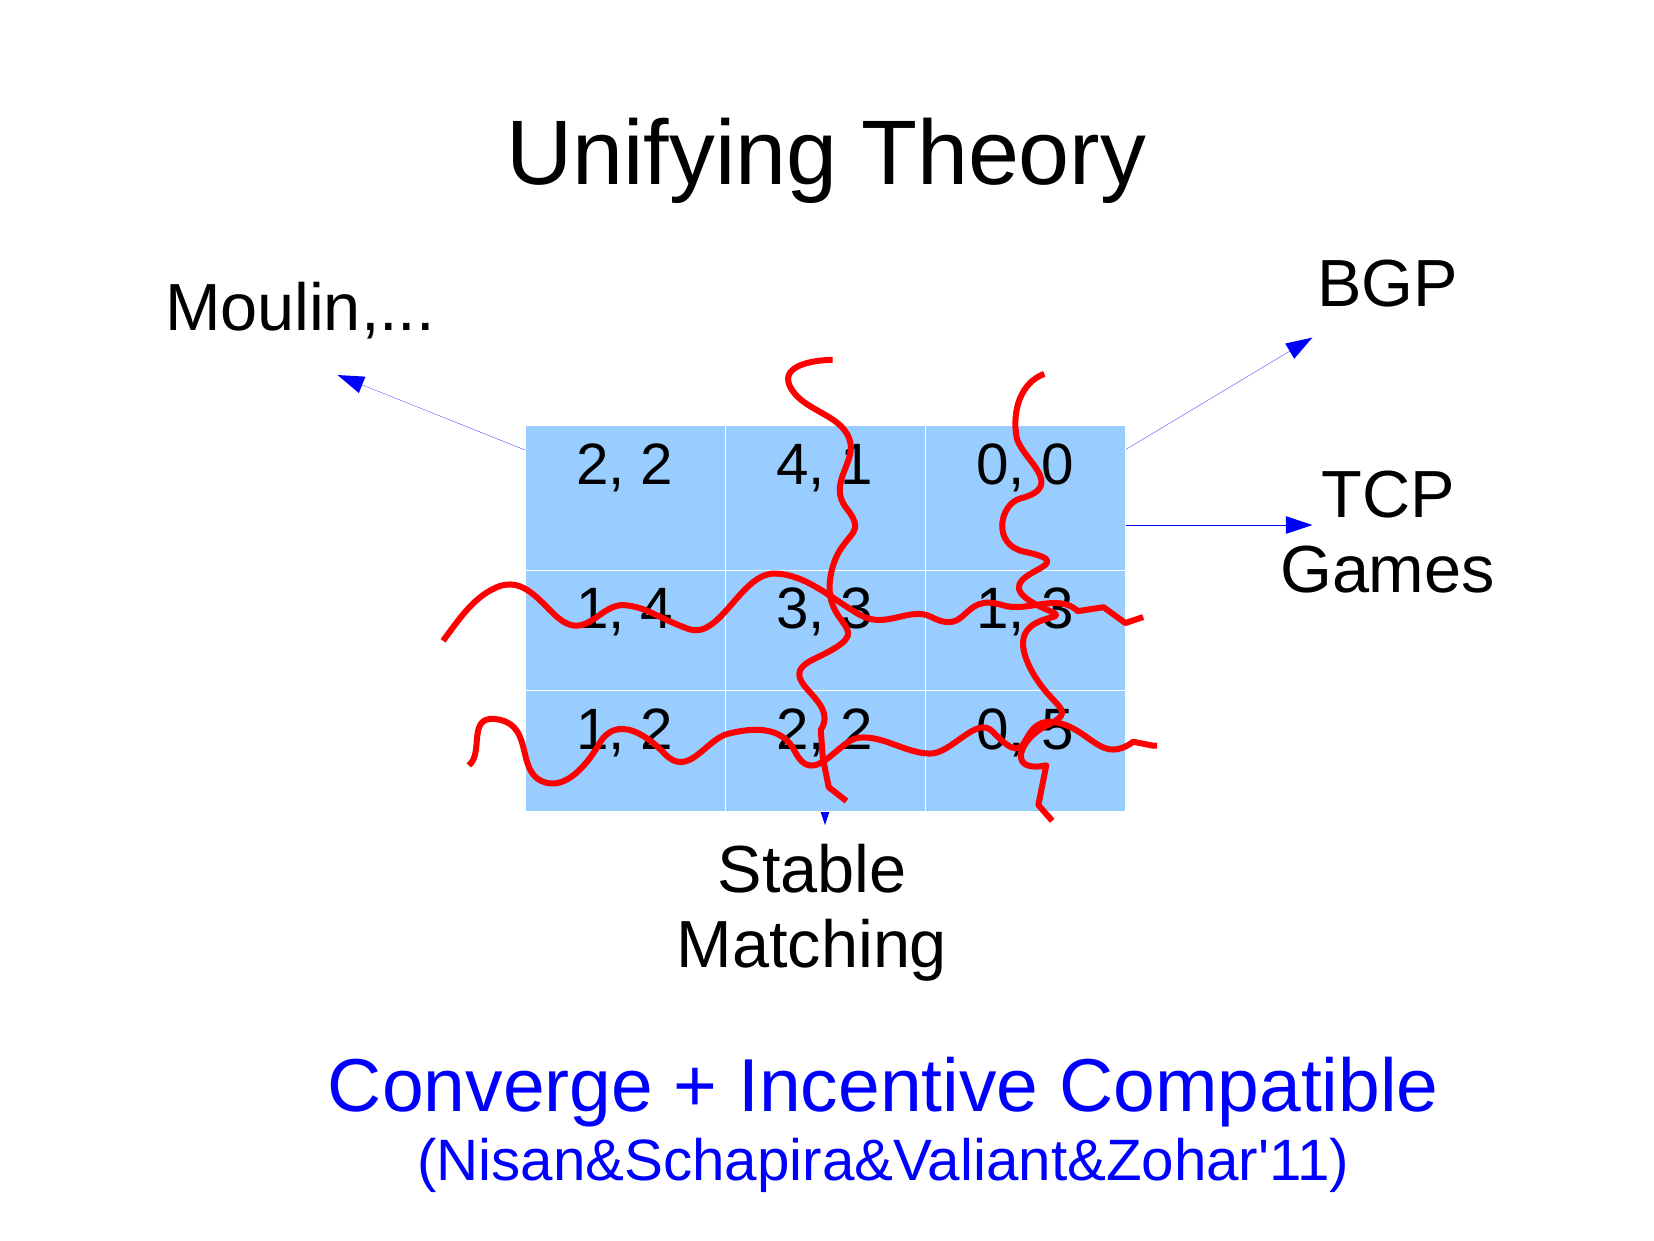

# Unifying Theory
BGP
Moulin,...
TCP Games
Stable
Matching
| 2, 2 | 4, 1 | 0, 0 |
| --- | --- | --- |
| 1, 4 | 3, 3 | 1, 3 |
| 1, 2 | 2, 2 | 0, 5 |
Converge + Incentive Compatible
(Nisan&Schapira&Valiant&Zohar'11)